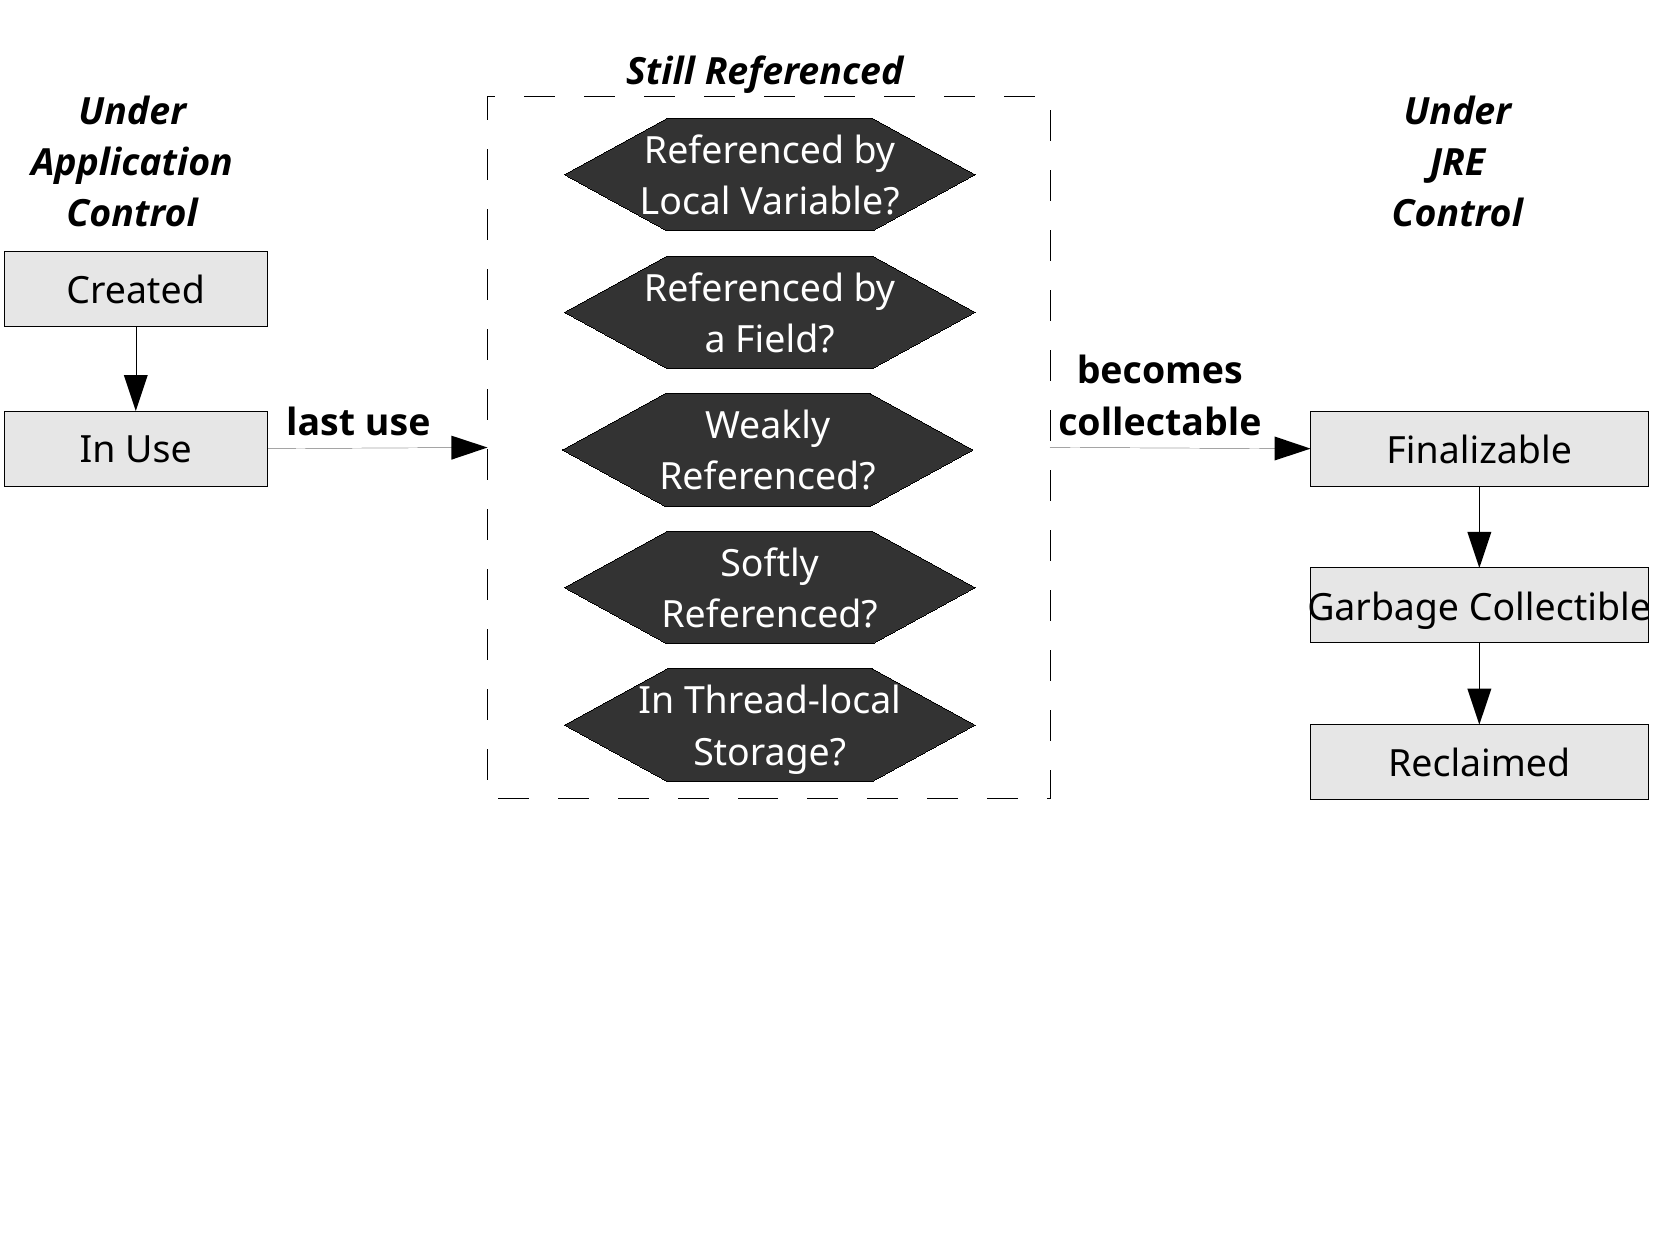

Still Referenced
Under
Application
Control
Under
JRE
Control
Referenced by
Local Variable?
Created
Referenced by
a Field?
Weakly
Referenced?
In Use
Finalizable
Softly
Referenced?
Garbage Collectible
In Thread-local
Storage?
Reclaimed